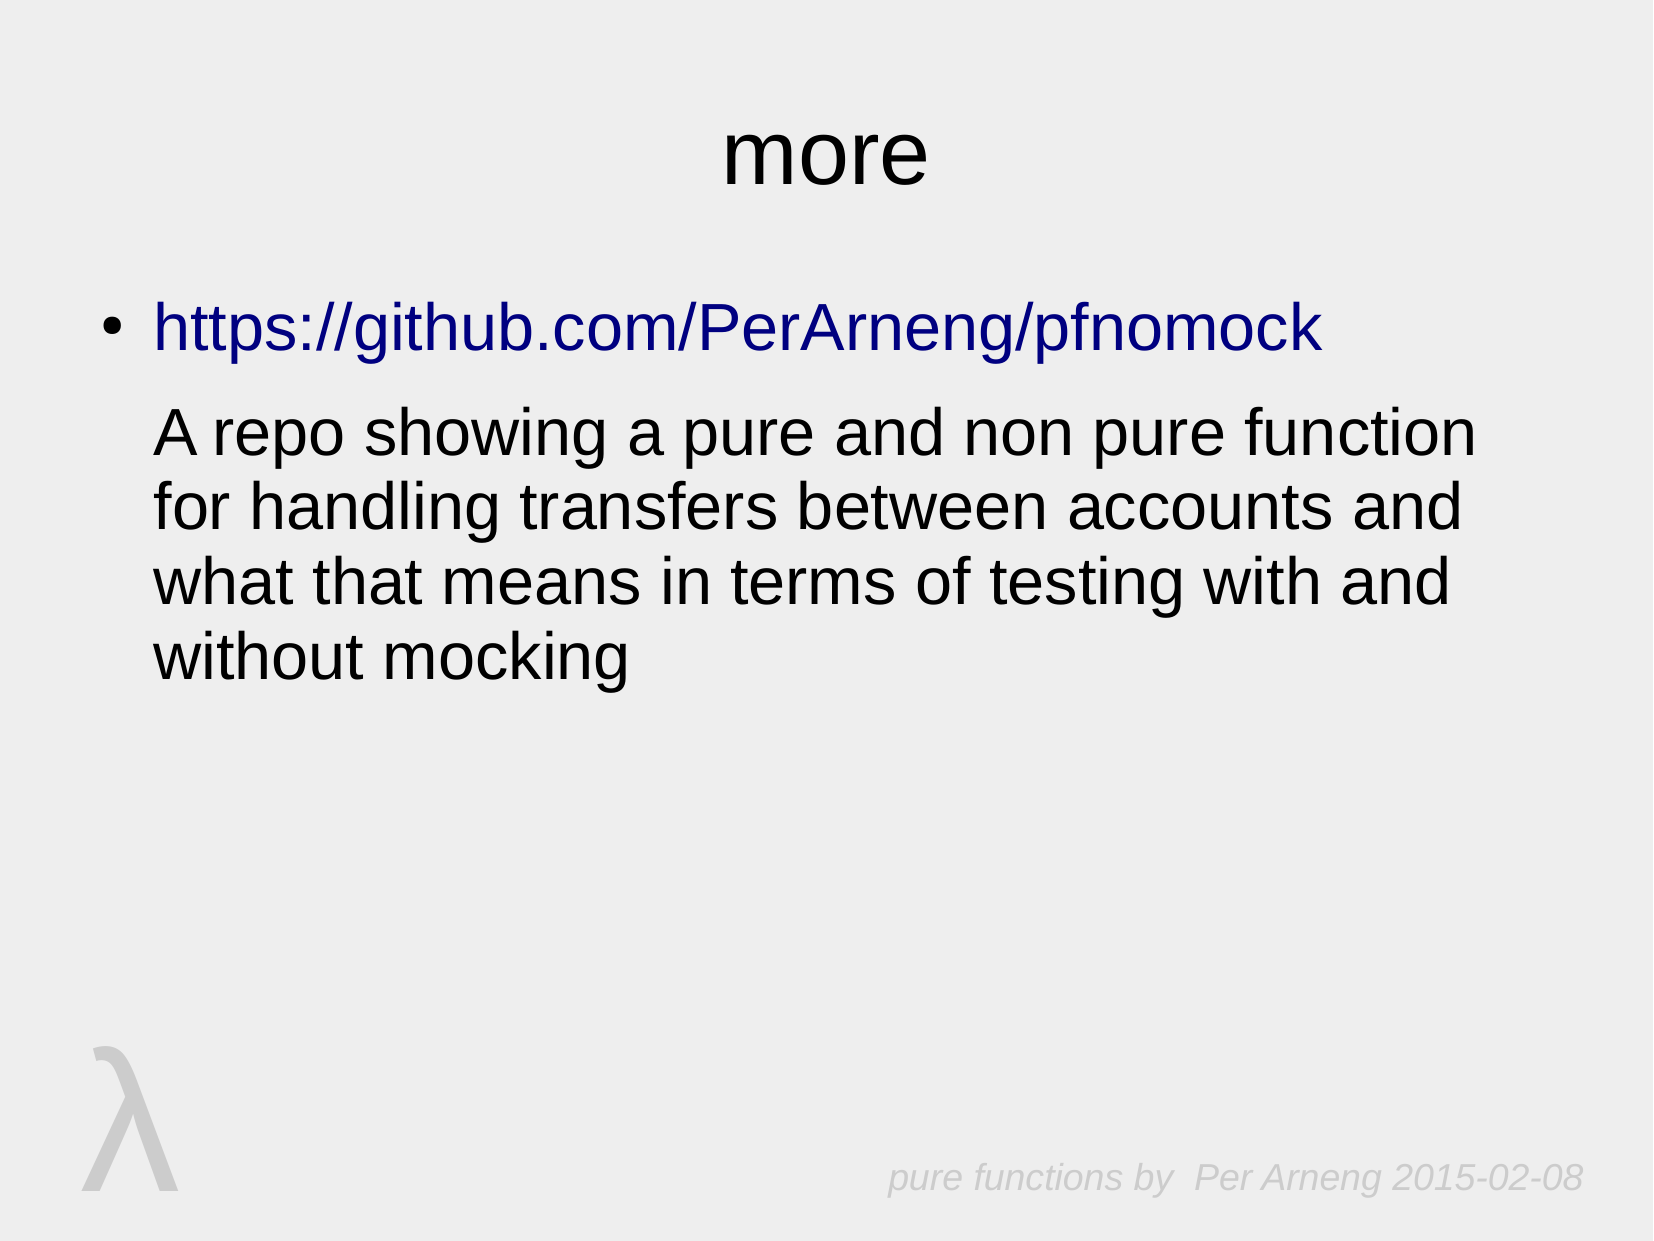

# more
https://github.com/PerArneng/pfnomock
A repo showing a pure and non pure function for handling transfers between accounts and what that means in terms of testing with and without mocking